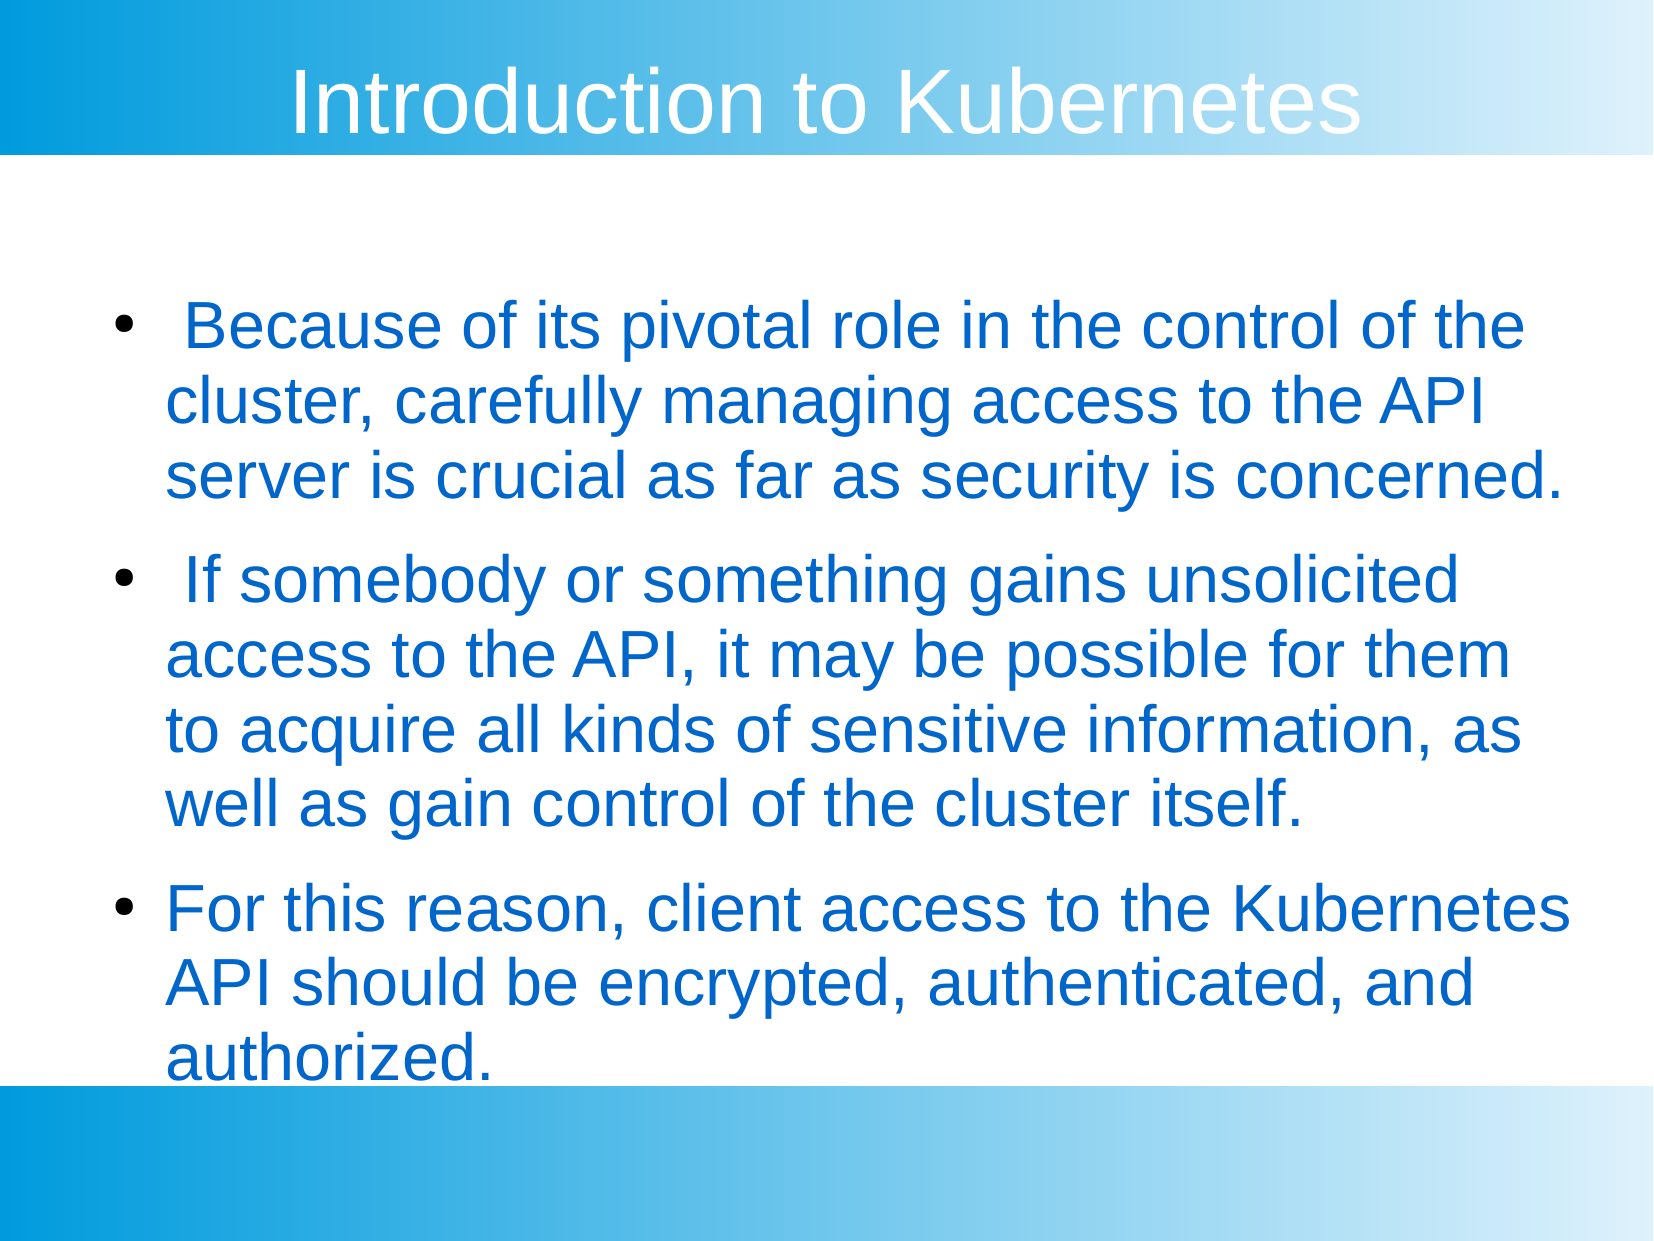

# Introduction to Kubernetes
 Because of its pivotal role in the control of the cluster, carefully managing access to the API server is crucial as far as security is concerned.
 If somebody or something gains unsolicited access to the API, it may be possible for them to acquire all kinds of sensitive information, as well as gain control of the cluster itself.
For this reason, client access to the Kubernetes API should be encrypted, authenticated, and authorized.